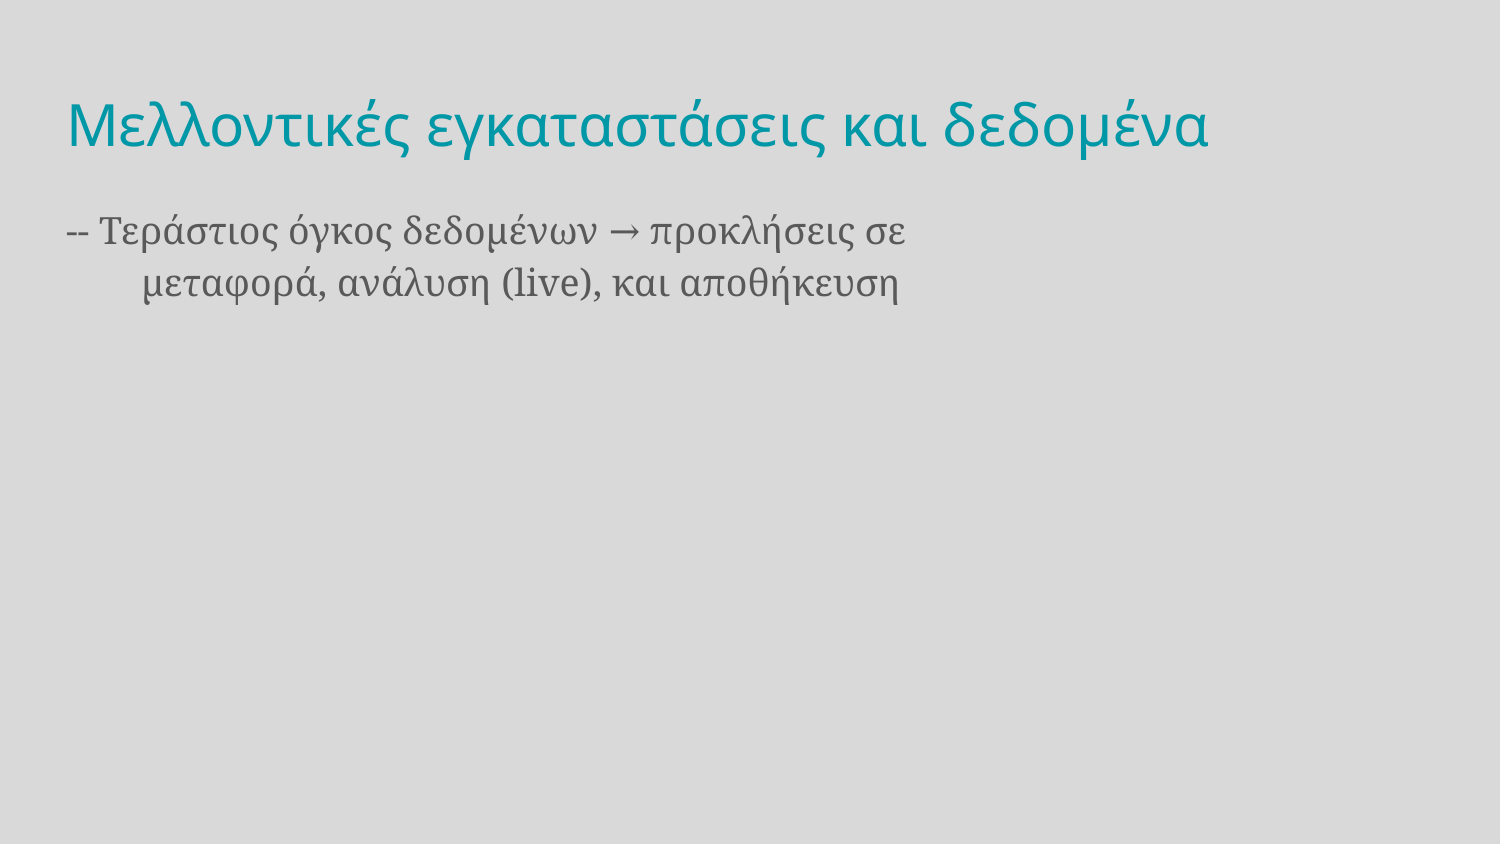

Μελλοντικές εγκαταστάσεις και δεδομένα
# -- Τεράστιος όγκος δεδομένων → προκλήσεις σε μεταφορά, ανάλυση (live), και αποθήκευση